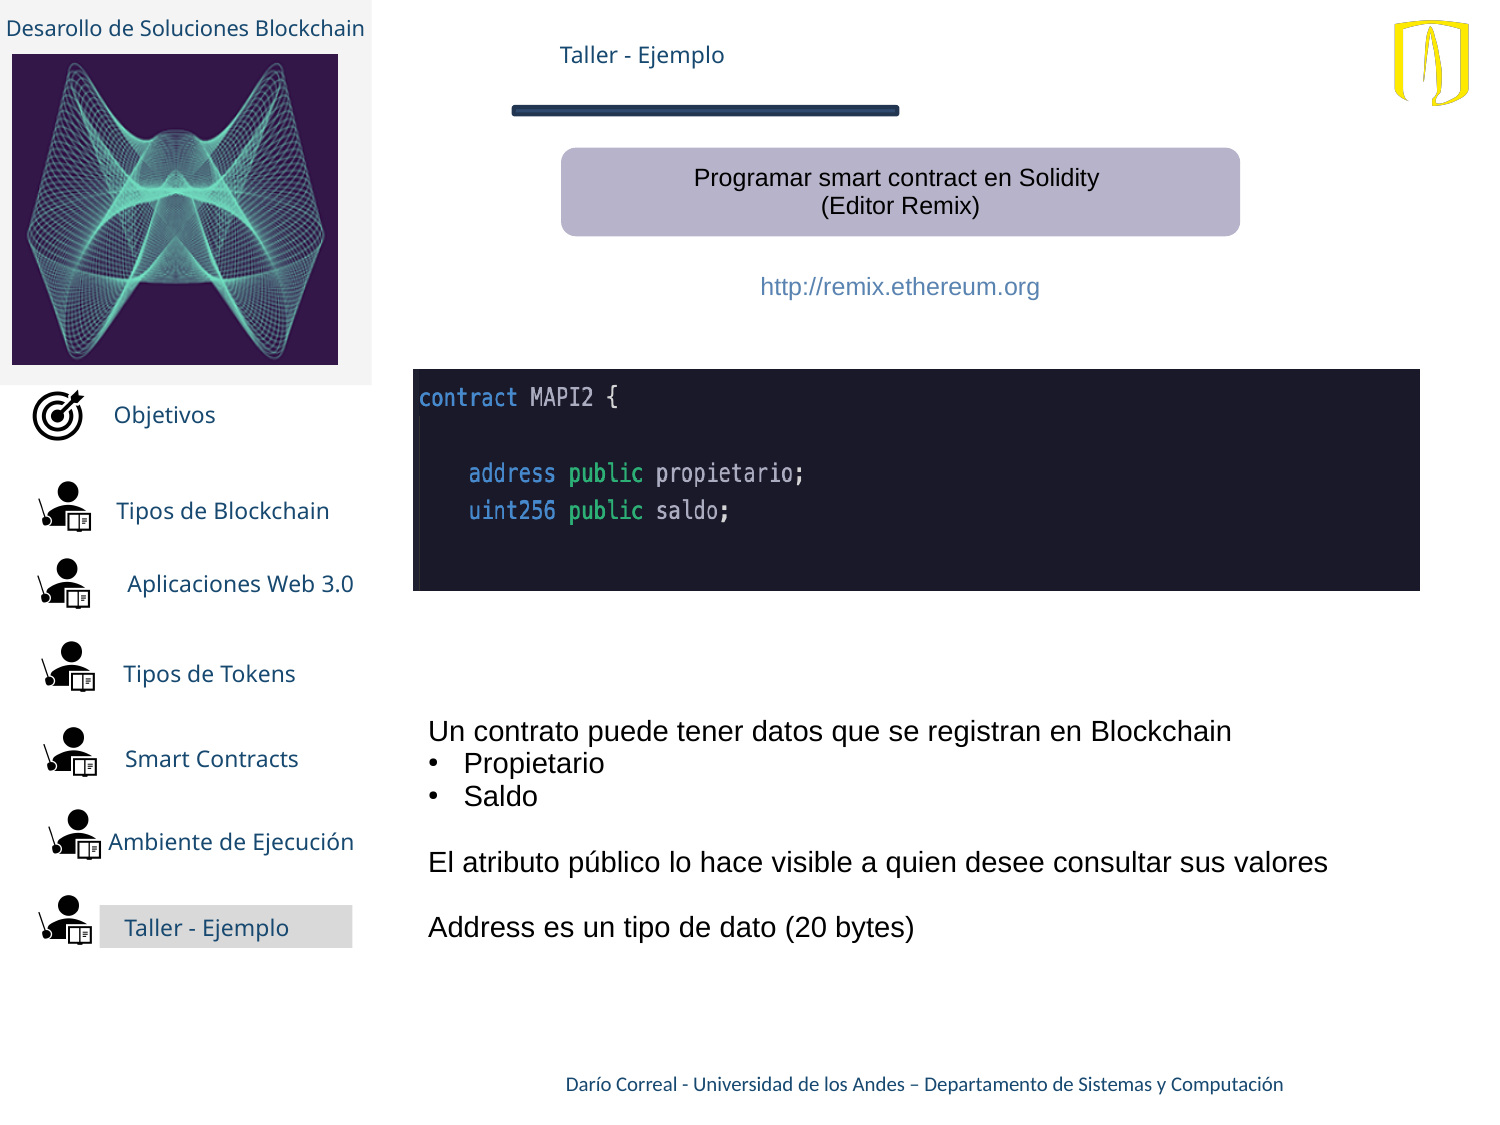

Taller - Ejemplo
Programar smart contract en Solidity
(Editor Remix)
http://remix.ethereum.org
Objetivos
Tipos de Blockchain
Aplicaciones Web 3.0
Tipos de Tokens
Un contrato puede tener datos que se registran en Blockchain
Propietario
Saldo
El atributo público lo hace visible a quien desee consultar sus valores
Address es un tipo de dato (20 bytes)
Smart Contracts
 Ambiente de Ejecución
Taller - Ejemplo
Darío Correal - Universidad de los Andes – Departamento de Sistemas y Computación